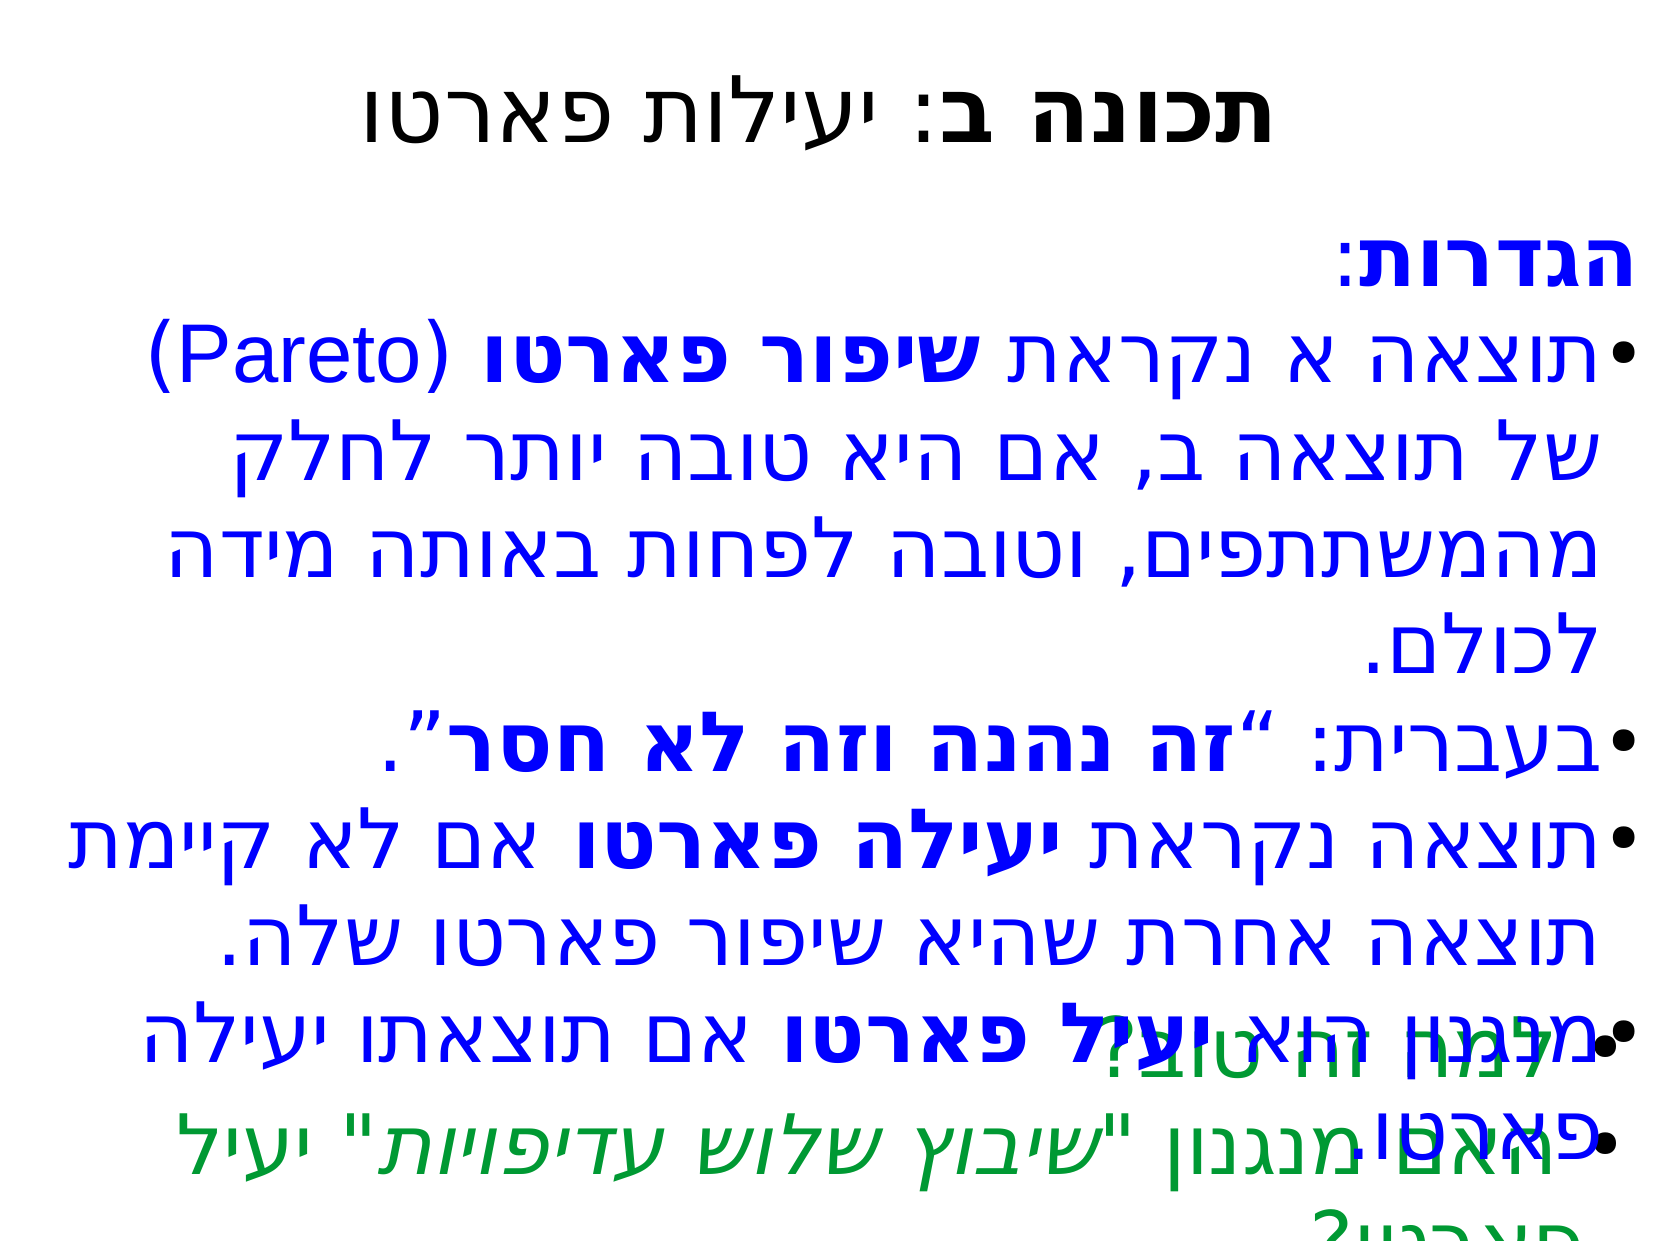

# תכונה ב: יעילות פארטו
הגדרות:
תוצאה א נקראת שיפור פארטו (Pareto) של תוצאה ב, אם היא טובה יותר לחלק מהמשתתפים, וטובה לפחות באותה מידה לכולם.
בעברית: “זה נהנה וזה לא חסר”.
תוצאה נקראת יעילה פארטו אם לא קיימת תוצאה אחרת שהיא שיפור פארטו שלה.
מנגנון הוא יעיל פארטו אם תוצאתו יעילה פארטו.
 למה זה טוב?
 האם מנגנון "שיבוץ שלוש עדיפויות" יעיל פארטו?